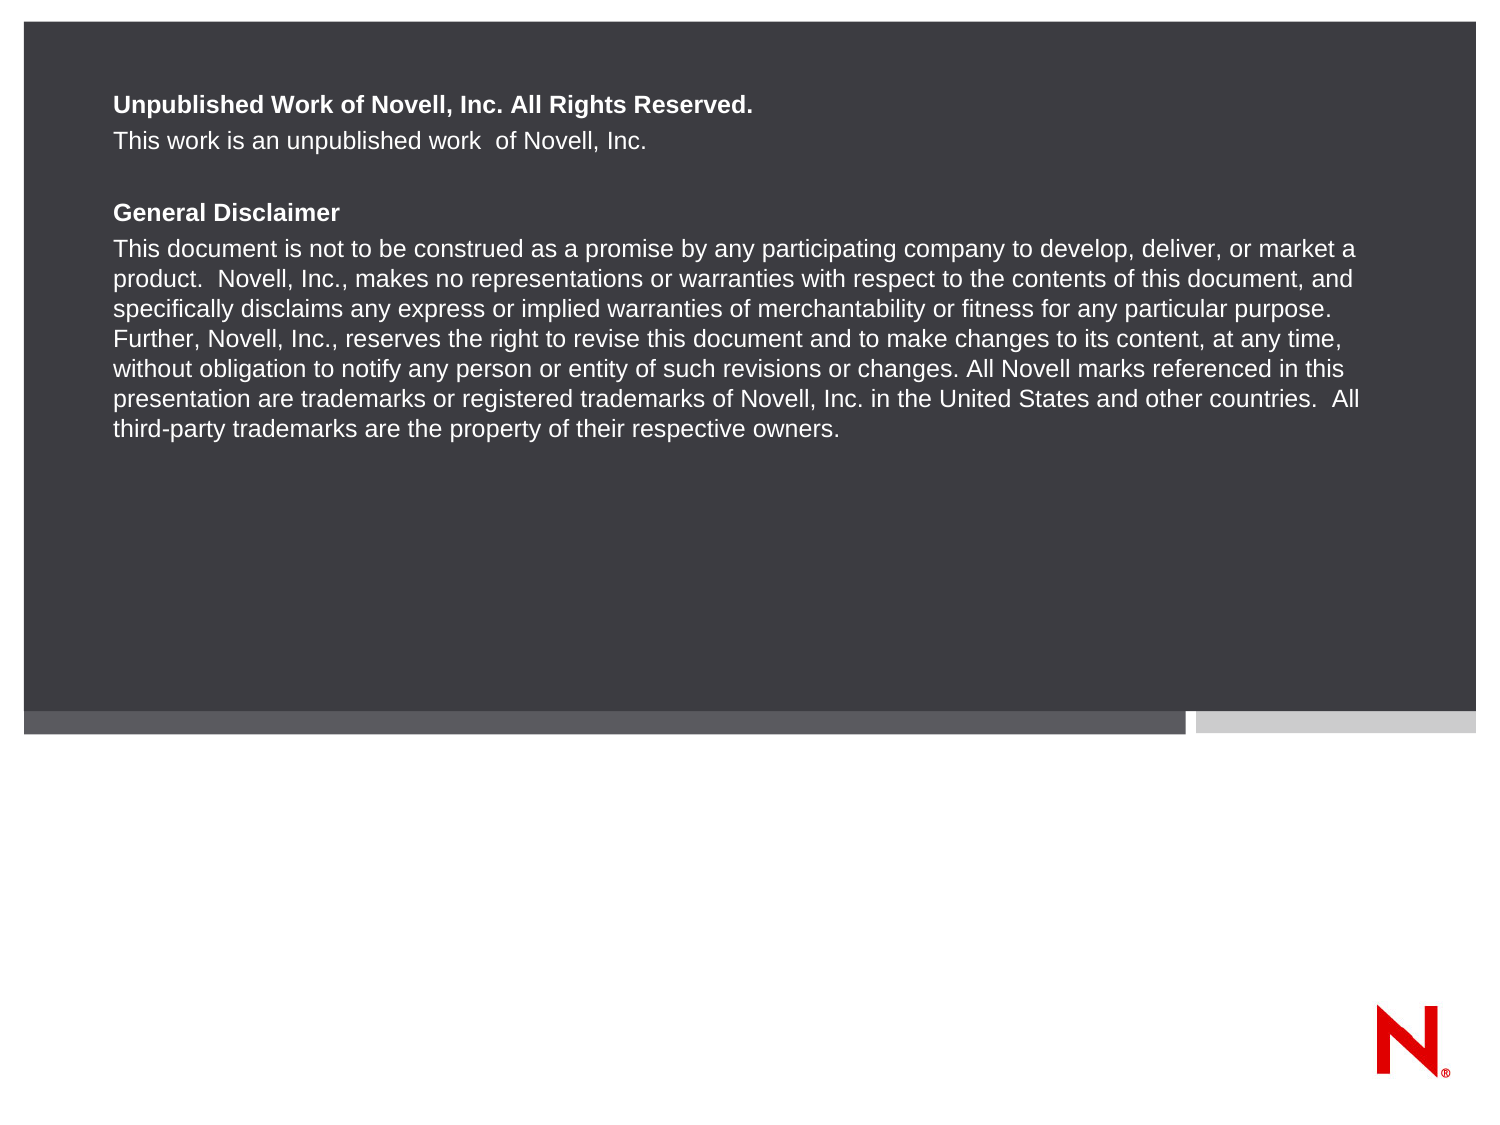

# Unpublished Work of Novell, Inc. All Rights Reserved.
This work is an unpublished work of Novell, Inc.
General Disclaimer
This document is not to be construed as a promise by any participating company to develop, deliver, or market a product. Novell, Inc., makes no representations or warranties with respect to the contents of this document, and specifically disclaims any express or implied warranties of merchantability or fitness for any particular purpose. Further, Novell, Inc., reserves the right to revise this document and to make changes to its content, at any time, without obligation to notify any person or entity of such revisions or changes. All Novell marks referenced in this presentation are trademarks or registered trademarks of Novell, Inc. in the United States and other countries. All third-party trademarks are the property of their respective owners.